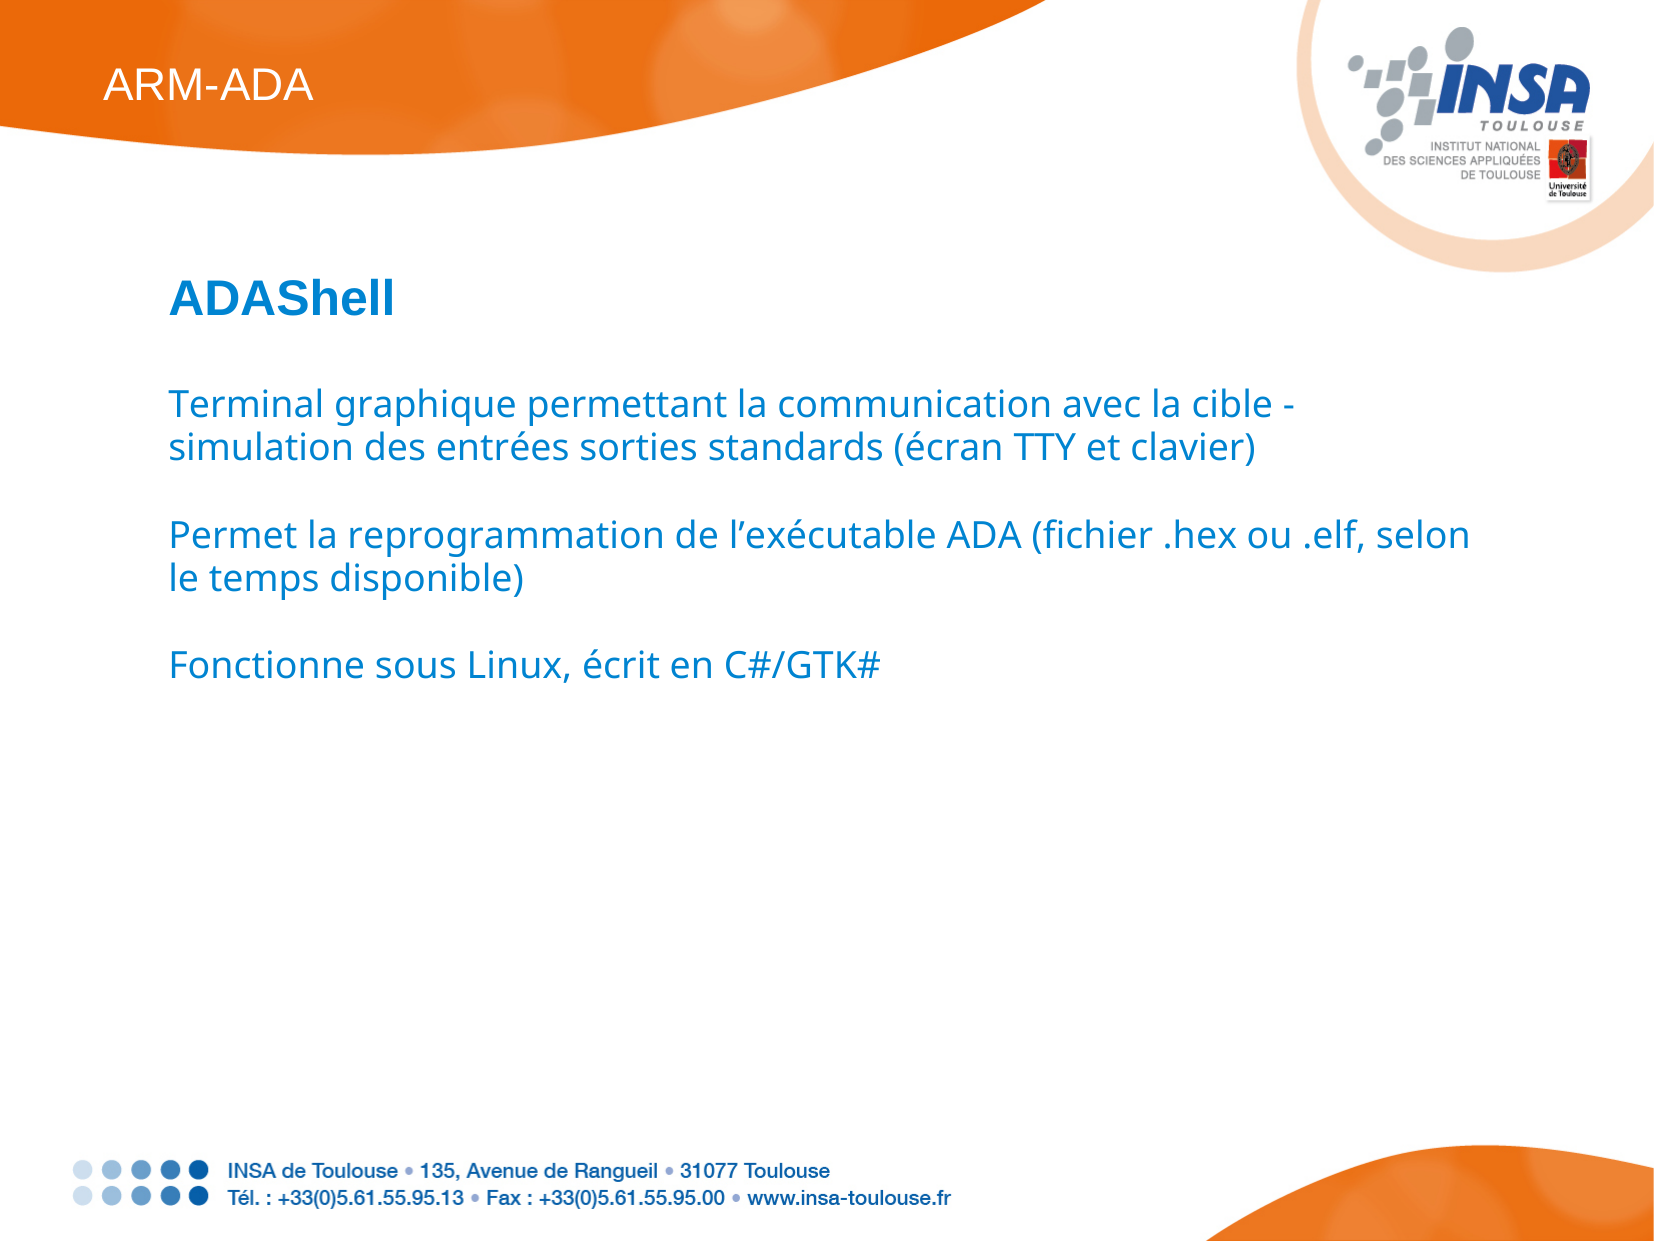

ARM-ADA
ADAShell
Terminal graphique permettant la communication avec la cible - simulation des entrées sorties standards (écran TTY et clavier)
Permet la reprogrammation de l’exécutable ADA (fichier .hex ou .elf, selon le temps disponible)
Fonctionne sous Linux, écrit en C#/GTK#